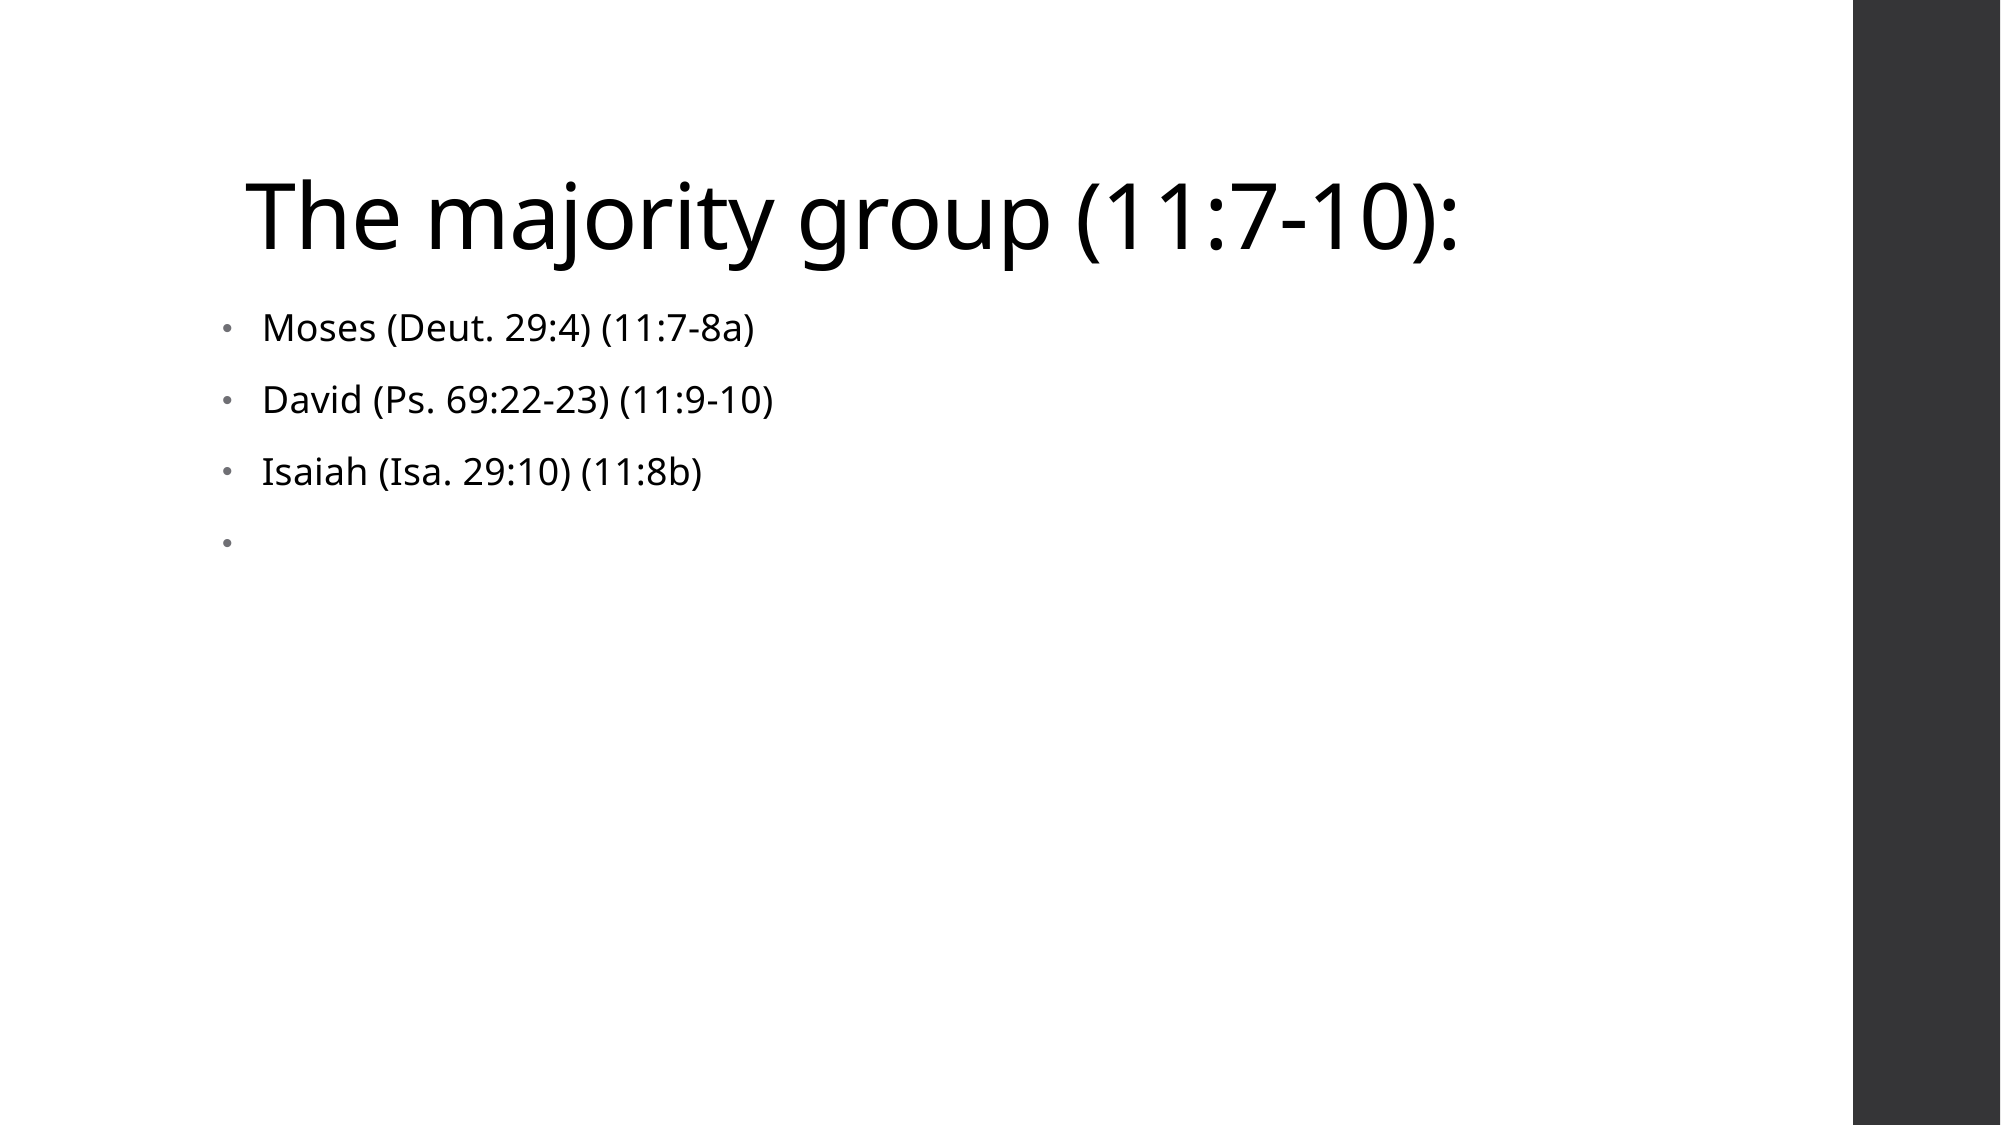

# The majority group (11:7-10):
 Moses (Deut. 29:4) (11:7-8a)
 David (Ps. 69:22-23) (11:9-10)
 Isaiah (Isa. 29:10) (11:8b)